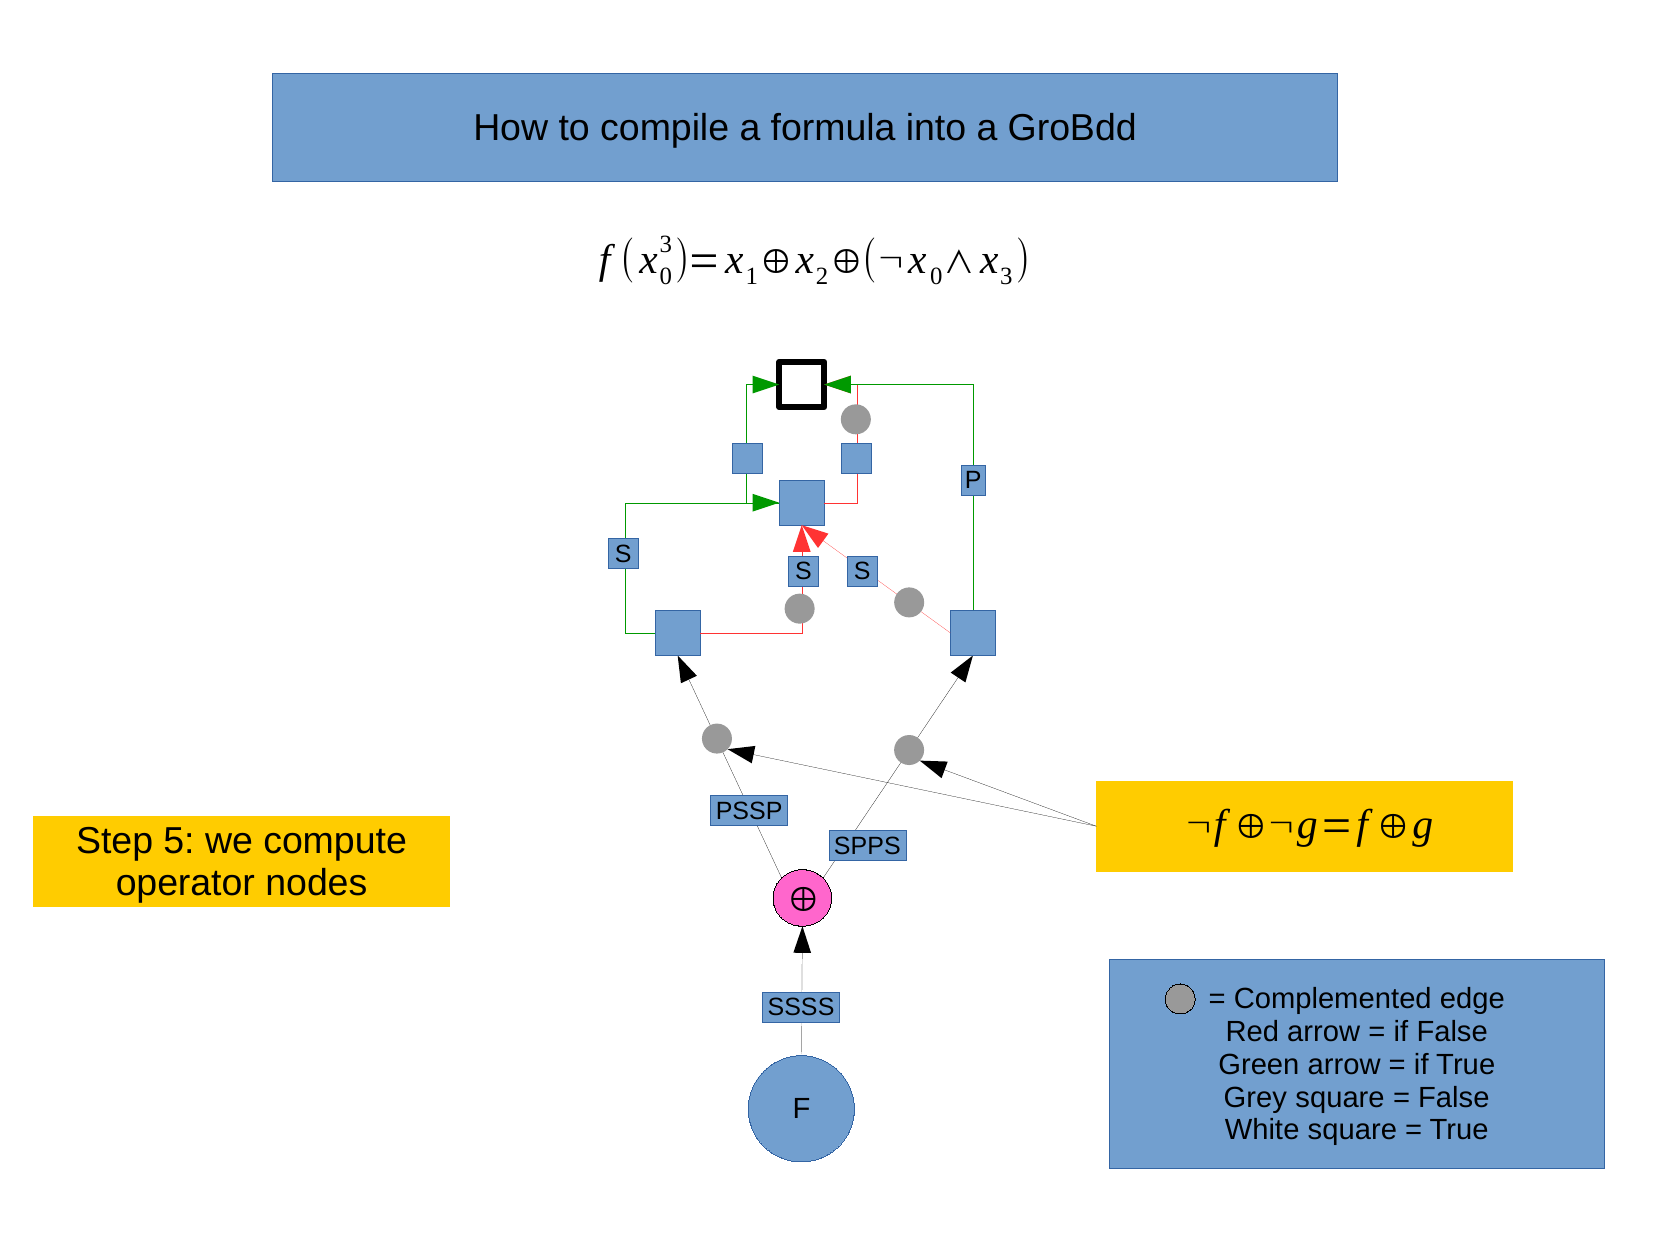

On n’oublie pas de fusionner les sous-labyrinthes identiques
How to compile a formula into a GroBdd
P
S
S
S
PSSP
Step 5: we compute
operator nodes
SPPS
= Complemented edge
Red arrow = if False
Green arrow = if True
Grey square = False
White square = True
SSSS
F